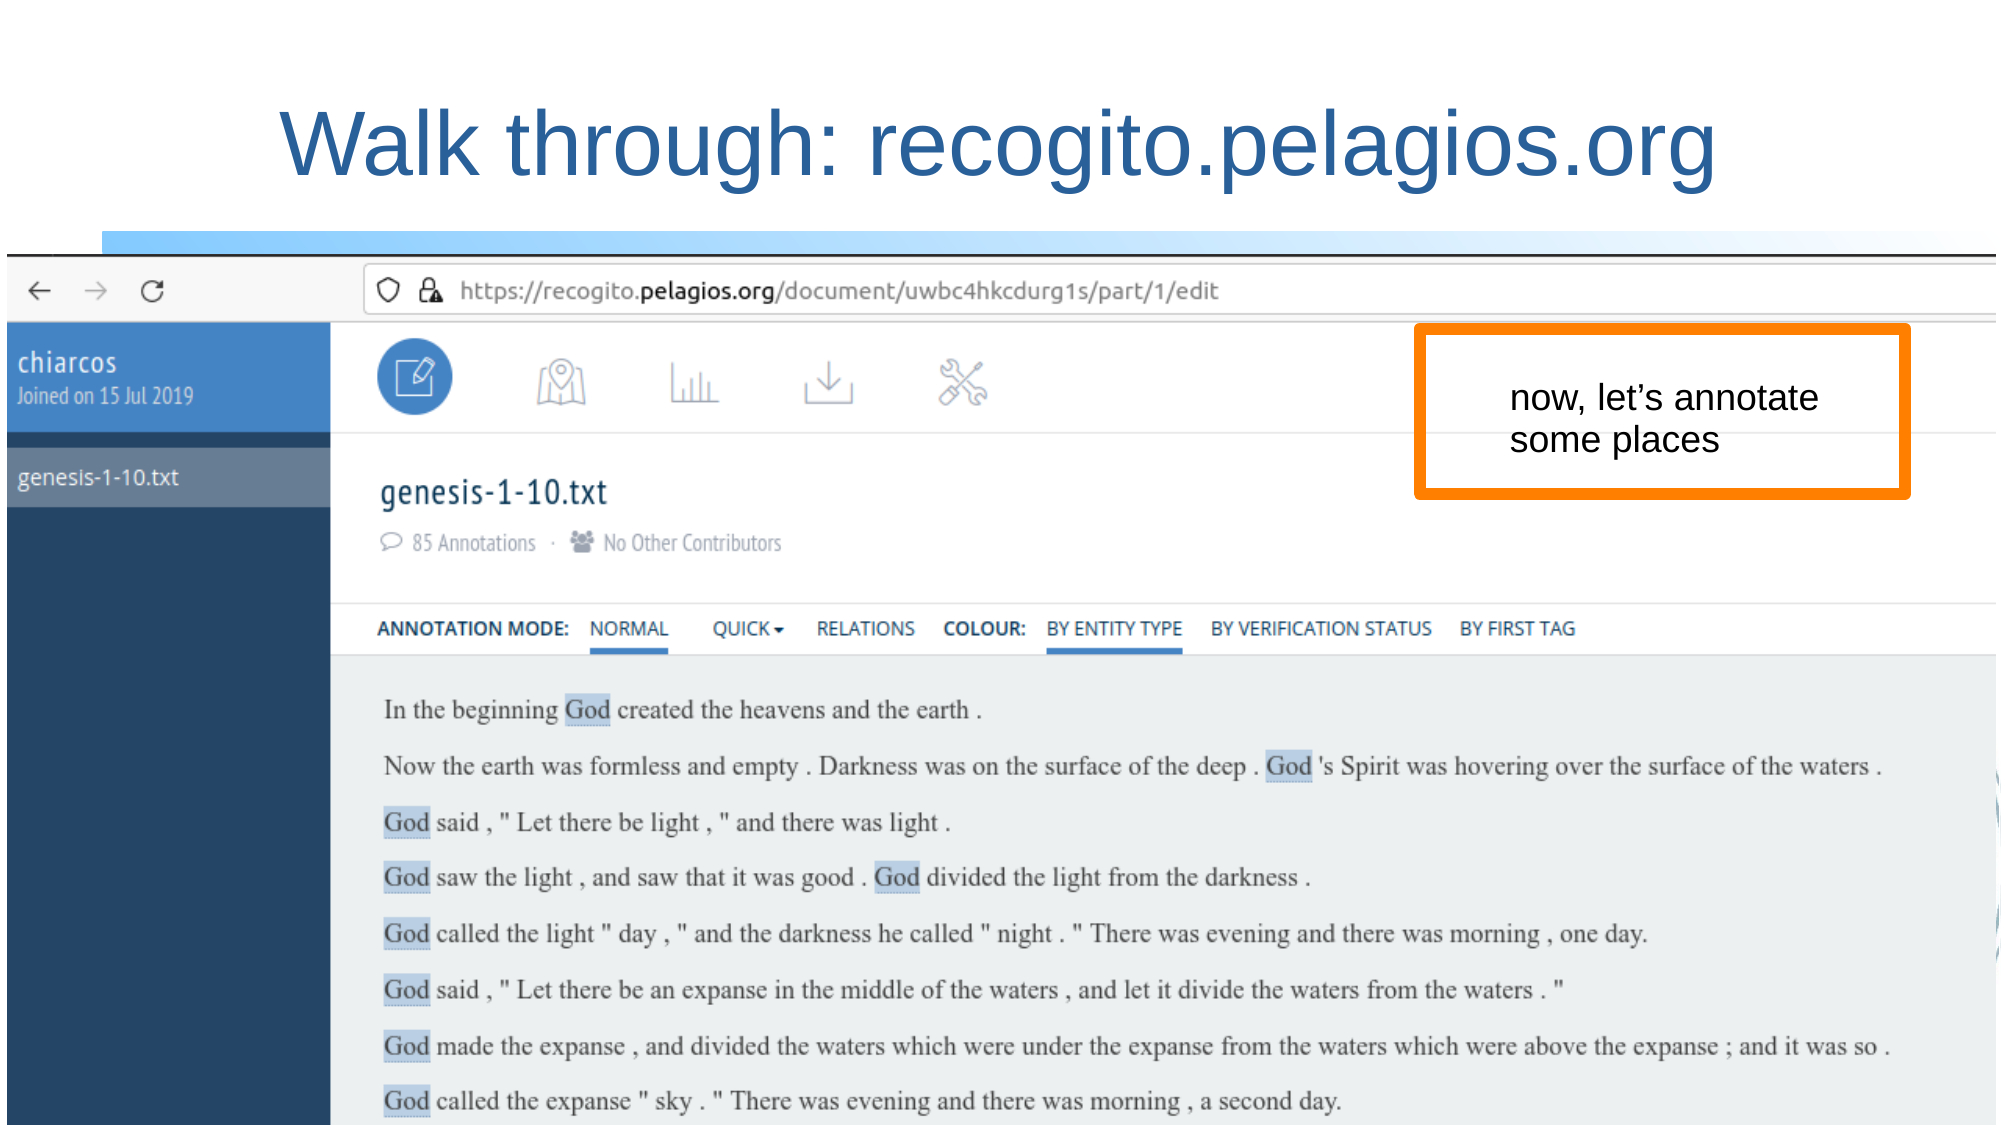

# Walk through: recogito.pelagios.org
advanced => refined
auto-annotation options
now, let’s annotate
some places